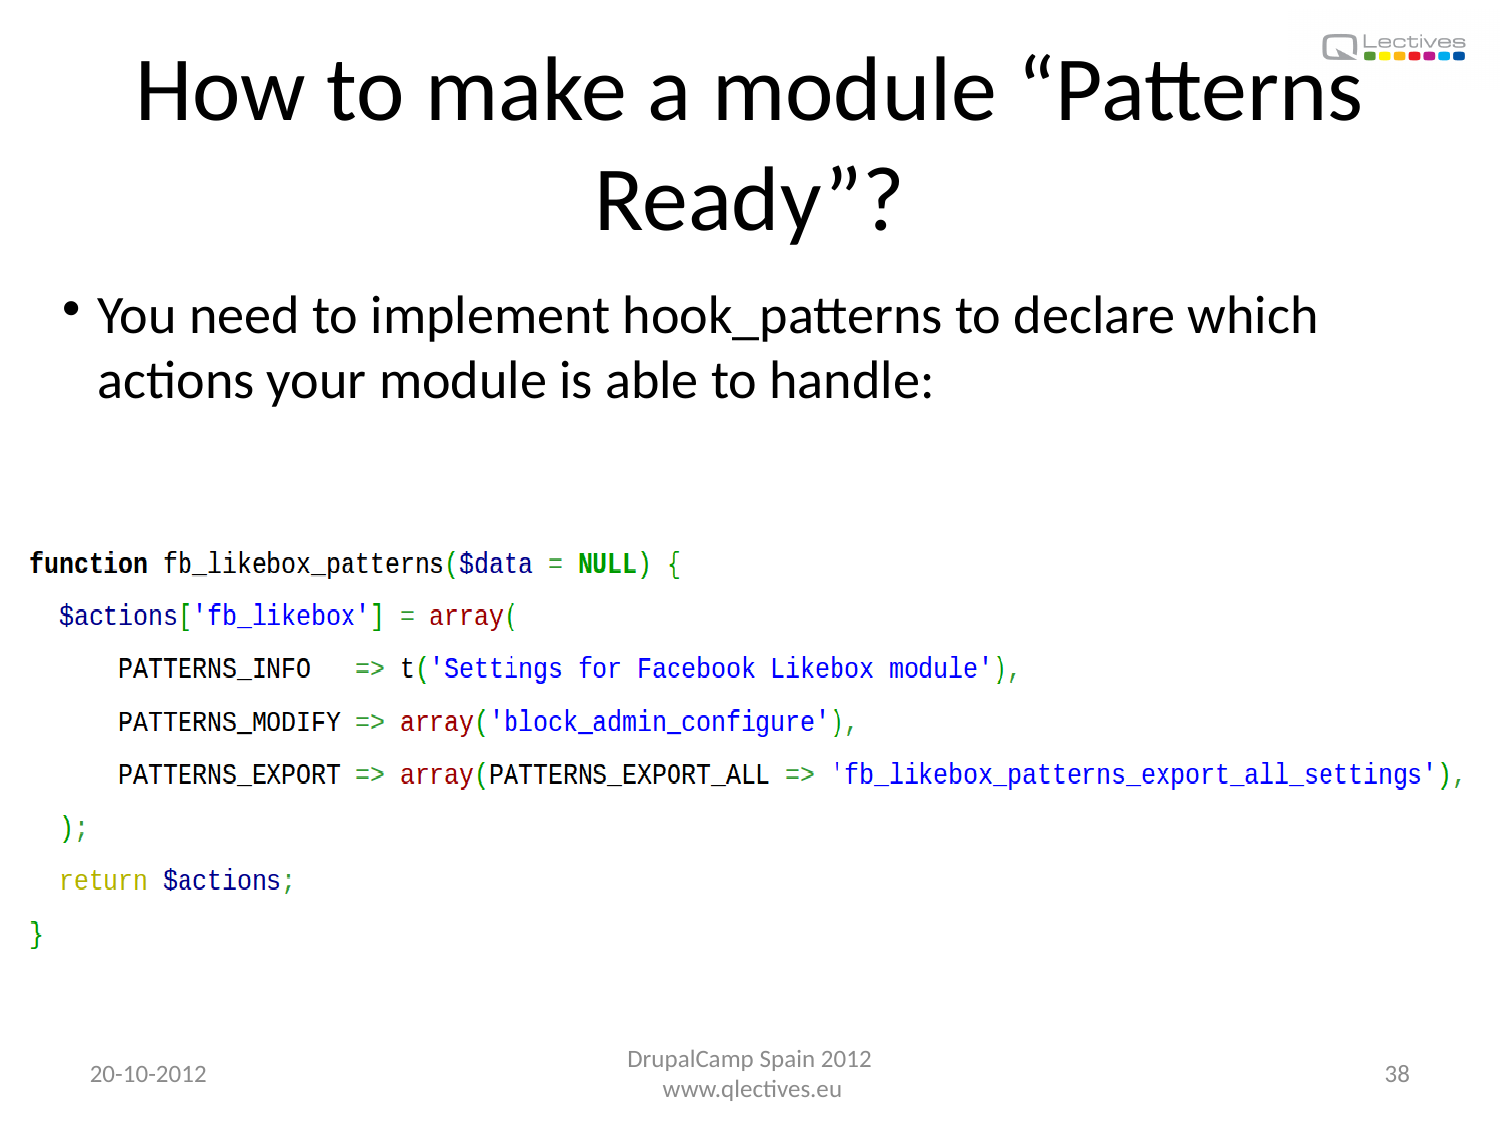

How to make a module “Patterns Ready”?
You need to implement hook_patterns to declare which actions your module is able to handle:
20-10-2012
DrupalCamp Spain 2012
 www.qlectives.eu